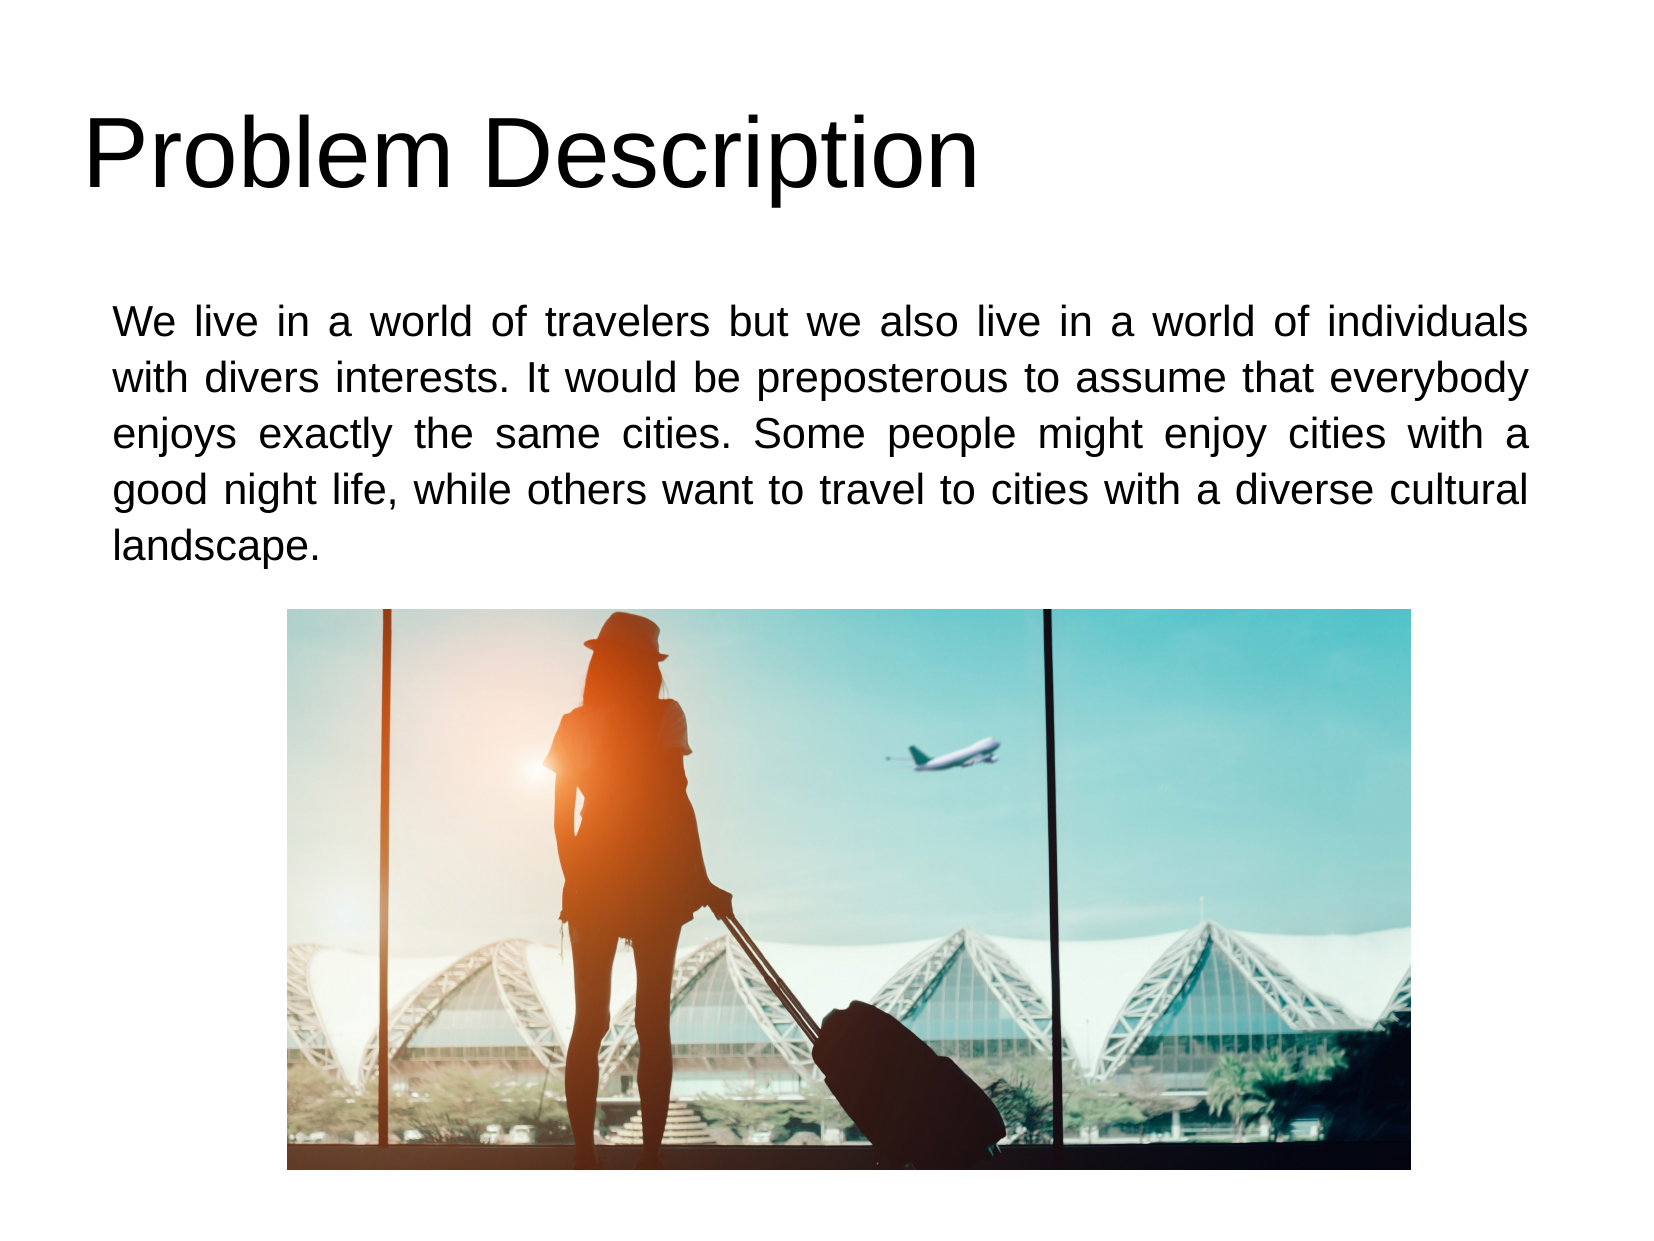

# Problem Description
We live in a world of travelers but we also live in a world of individuals with divers interests. It would be preposterous to assume that everybody enjoys exactly the same cities. Some people might enjoy cities with a good night life, while others want to travel to cities with a diverse cultural landscape.